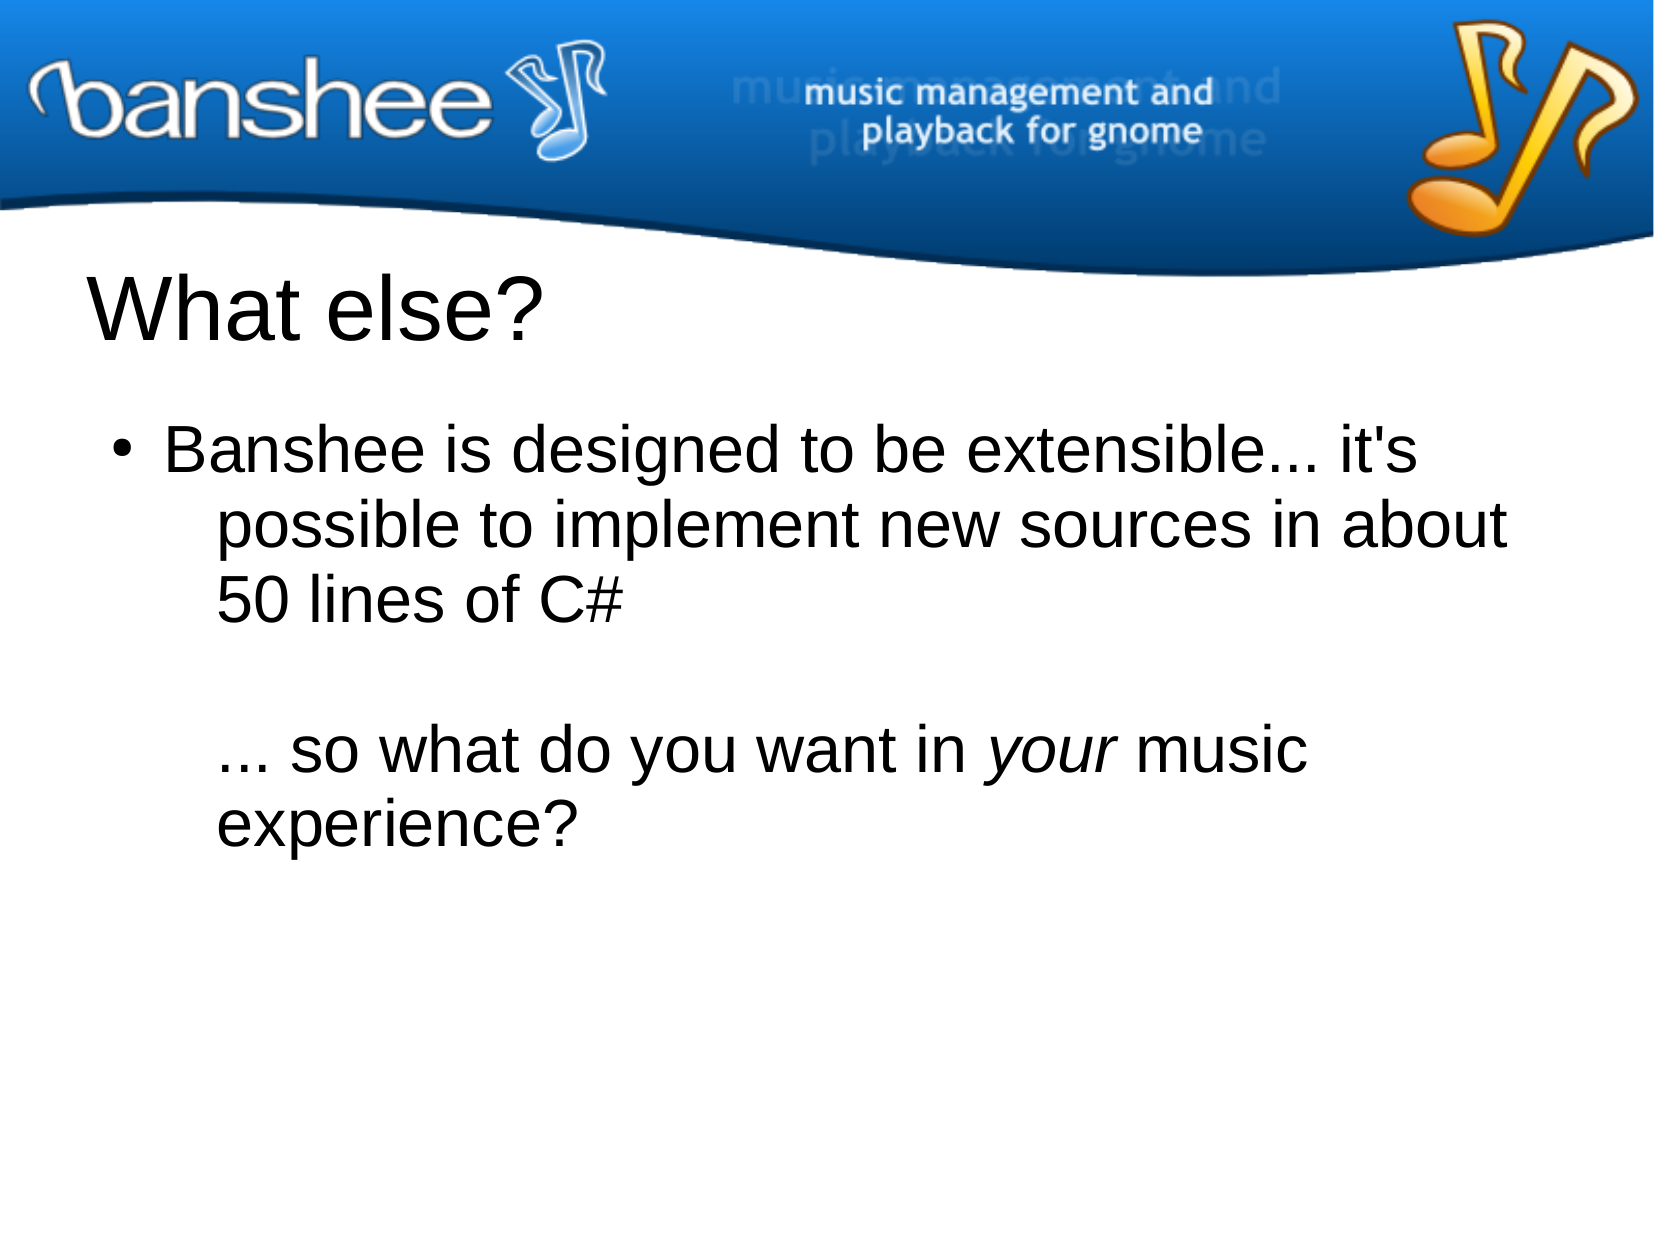

# What else?
Banshee is designed to be extensible... it's possible to implement new sources in about 50 lines of C#
... so what do you want in your music experience?